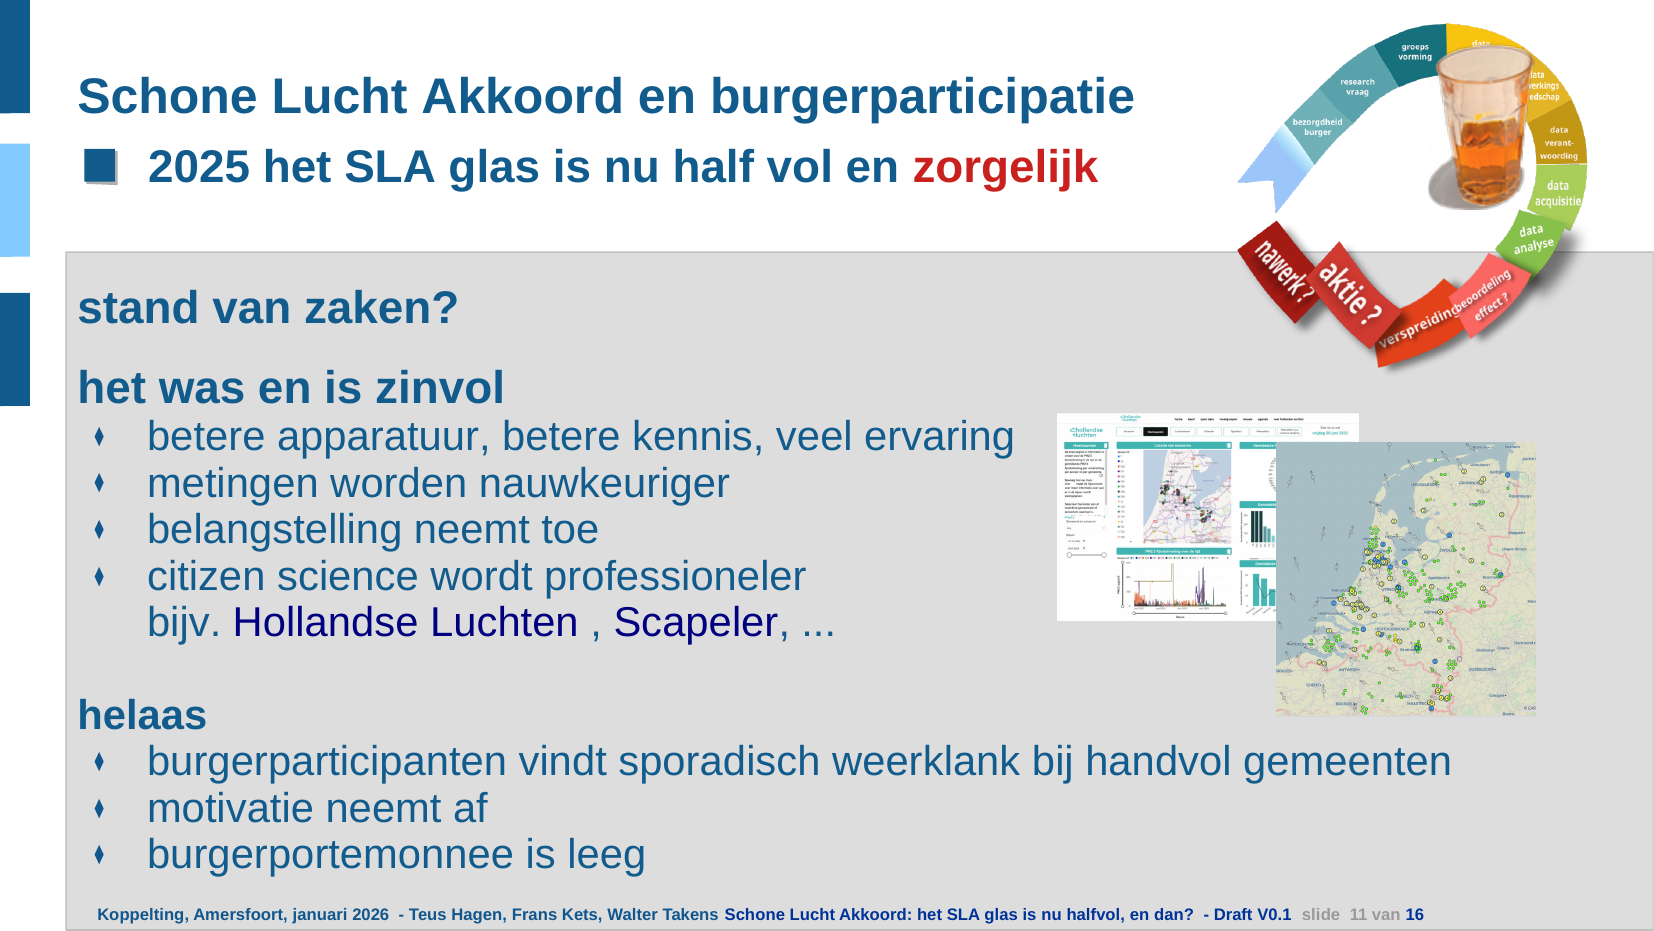

# Schone Lucht Akkoord en burgerparticipatie
 2025 het SLA glas is nu half vol en zorgelijk
stand van zaken?
het was en is zinvol
betere apparatuur, betere kennis, veel ervaring
metingen worden nauwkeuriger
belangstelling neemt toe
citizen science wordt professioneler
bijv. Hollandse Luchten , Scapeler, ...
helaas
burgerparticipanten vindt sporadisch weerklank bij handvol gemeenten
motivatie neemt af
burgerportemonnee is leeg